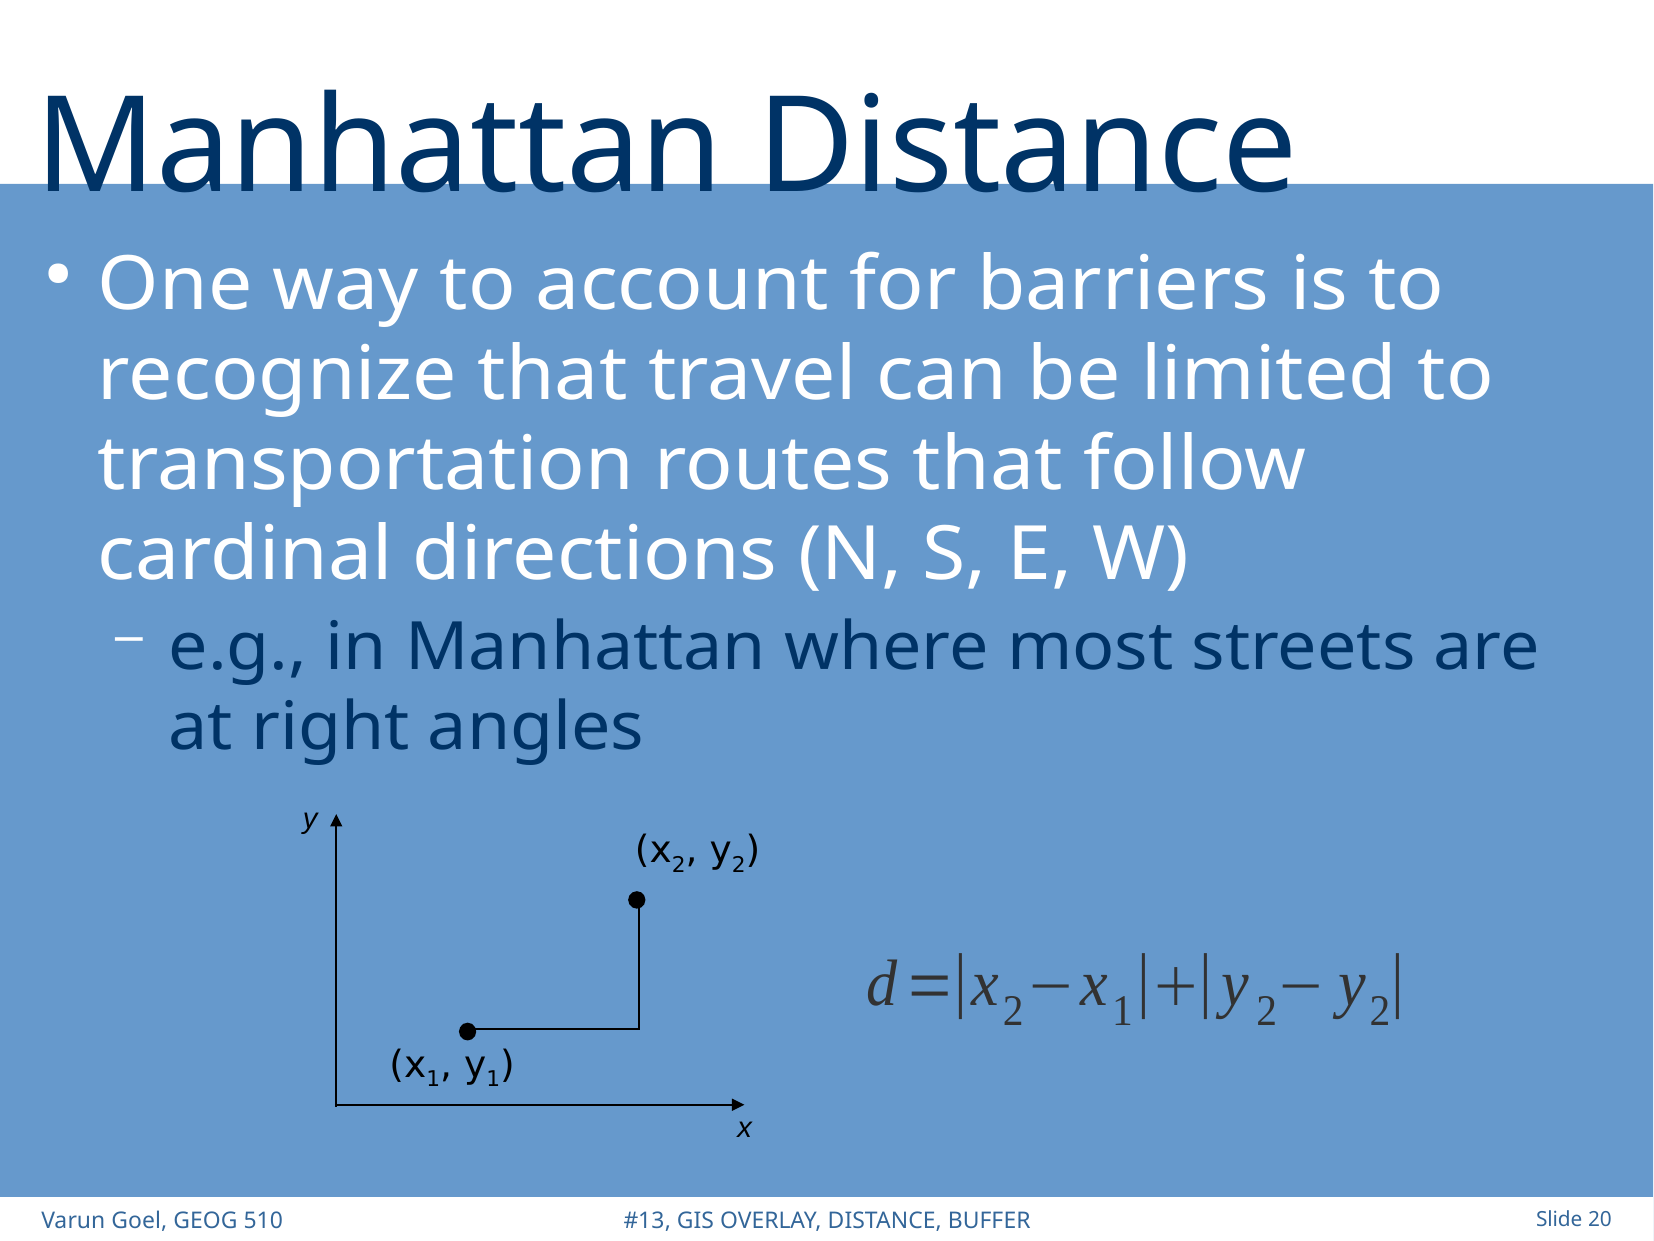

# Manhattan Distance
One way to account for barriers is to recognize that travel can be limited to transportation routes that follow cardinal directions (N, S, E, W)
e.g., in Manhattan where most streets are at right angles
y
(x2, y2)
(x1, y1)
x
#13, GIS OVERLAY, DISTANCE, BUFFER
20